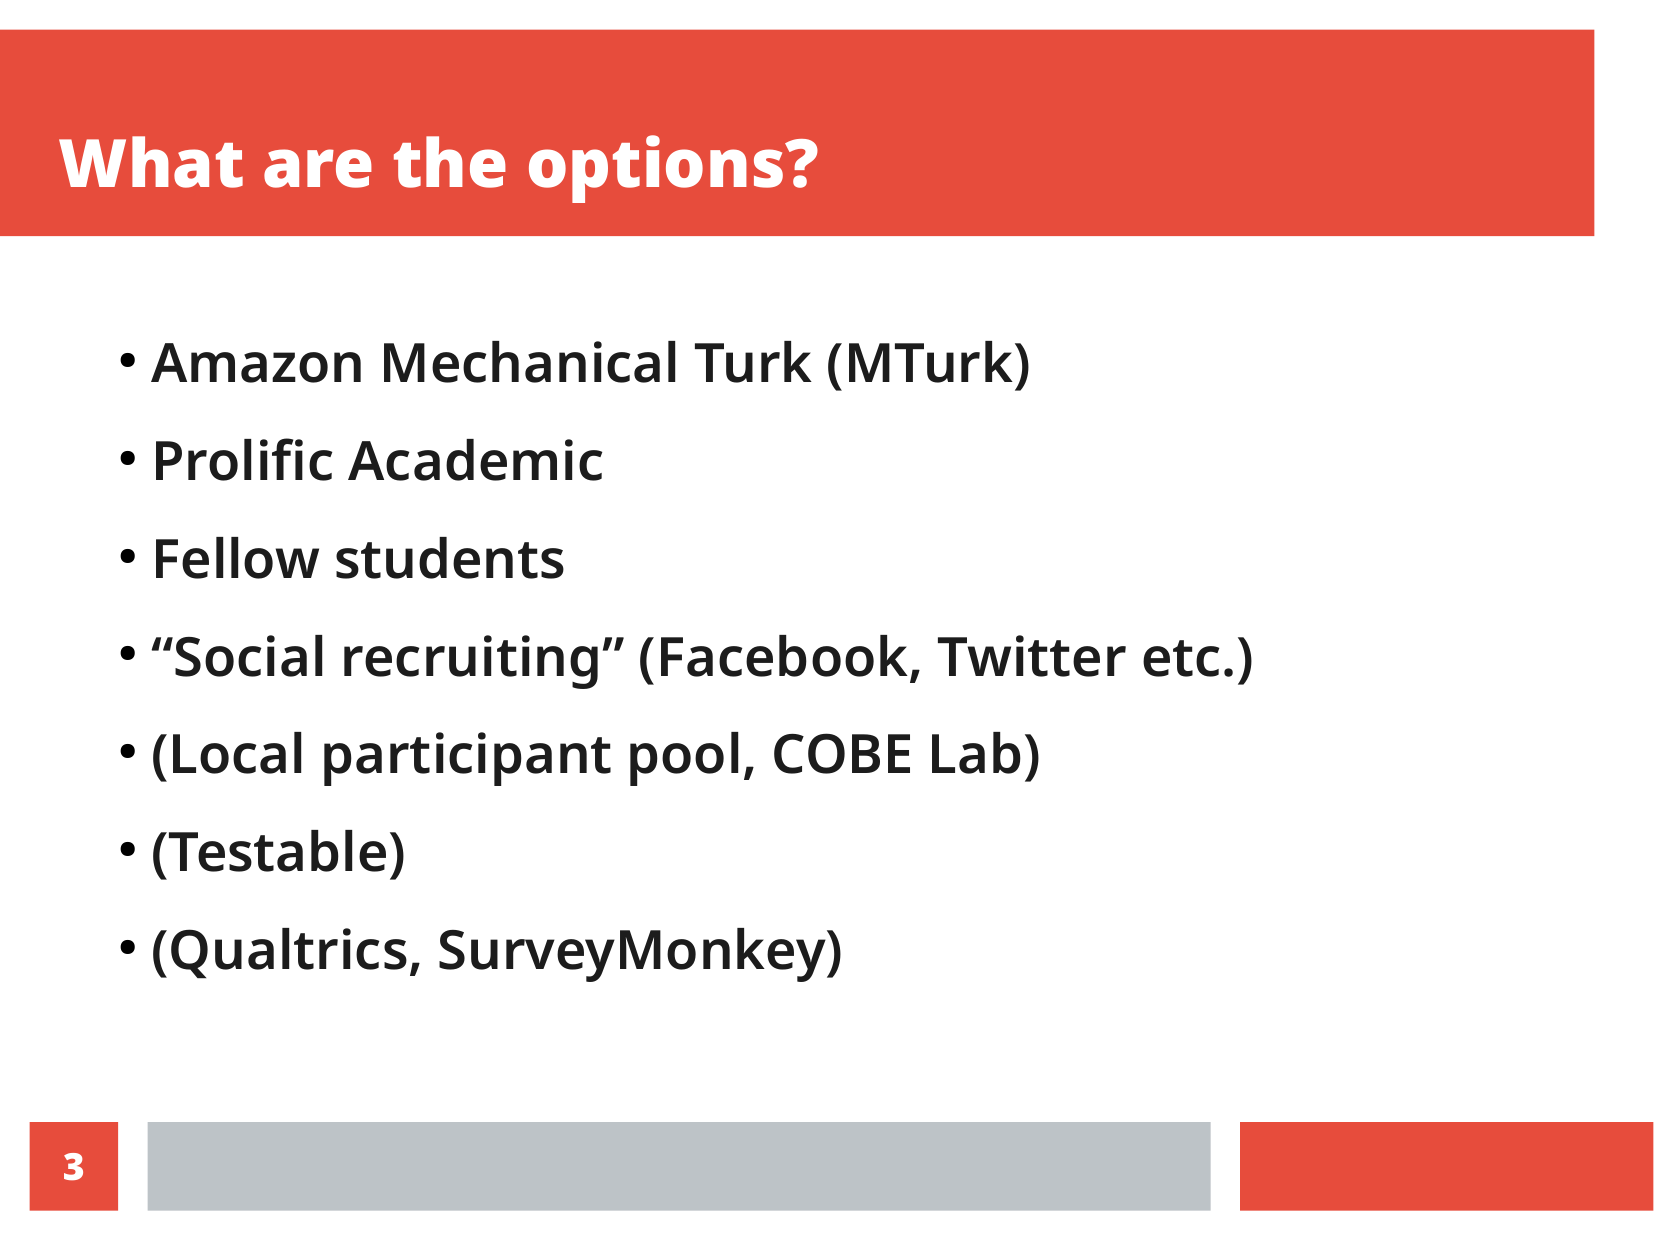

# What are the options?
 Amazon Mechanical Turk (MTurk)
 Prolific Academic
 Fellow students
 “Social recruiting” (Facebook, Twitter etc.)
 (Local participant pool, COBE Lab)
 (Testable)
 (Qualtrics, SurveyMonkey)
3